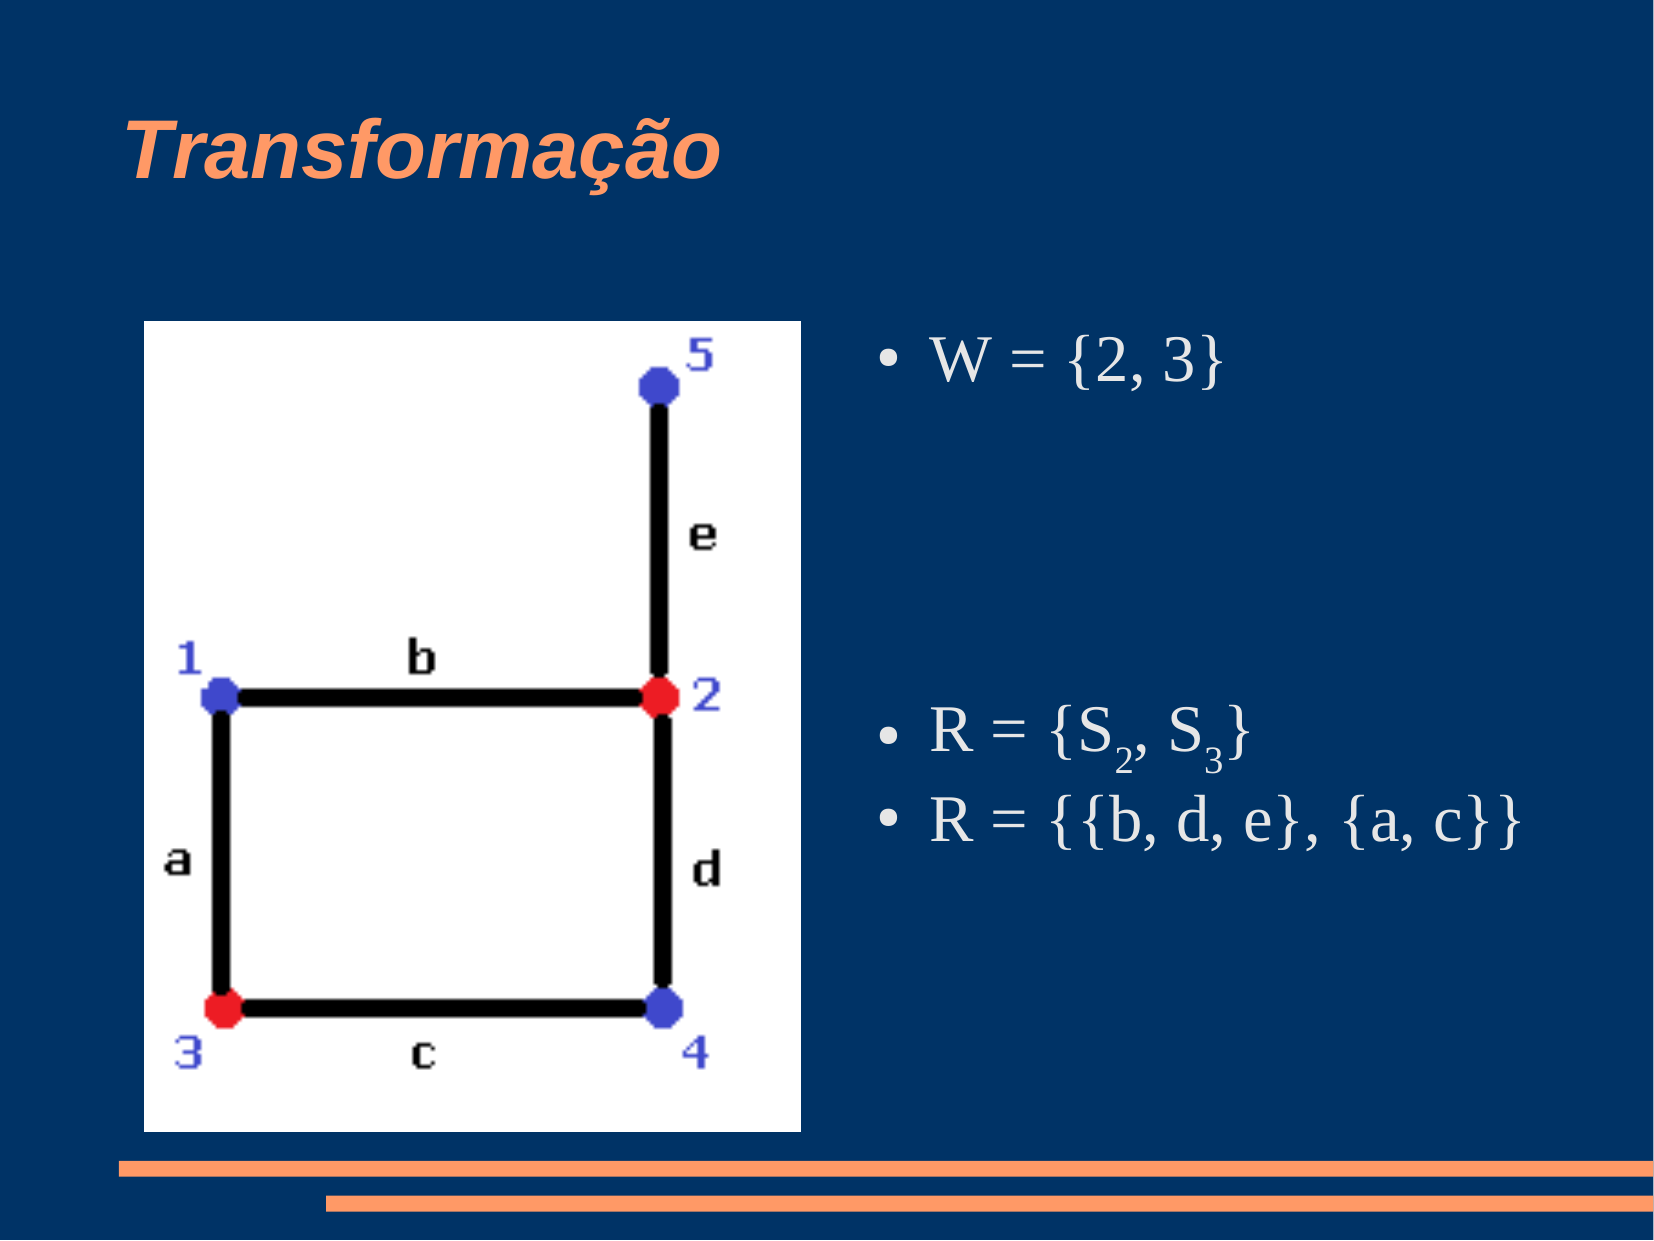

# Transformação
W = {2, 3}
R = {S2, S3}
R = {{b, d, e}, {a, c}}